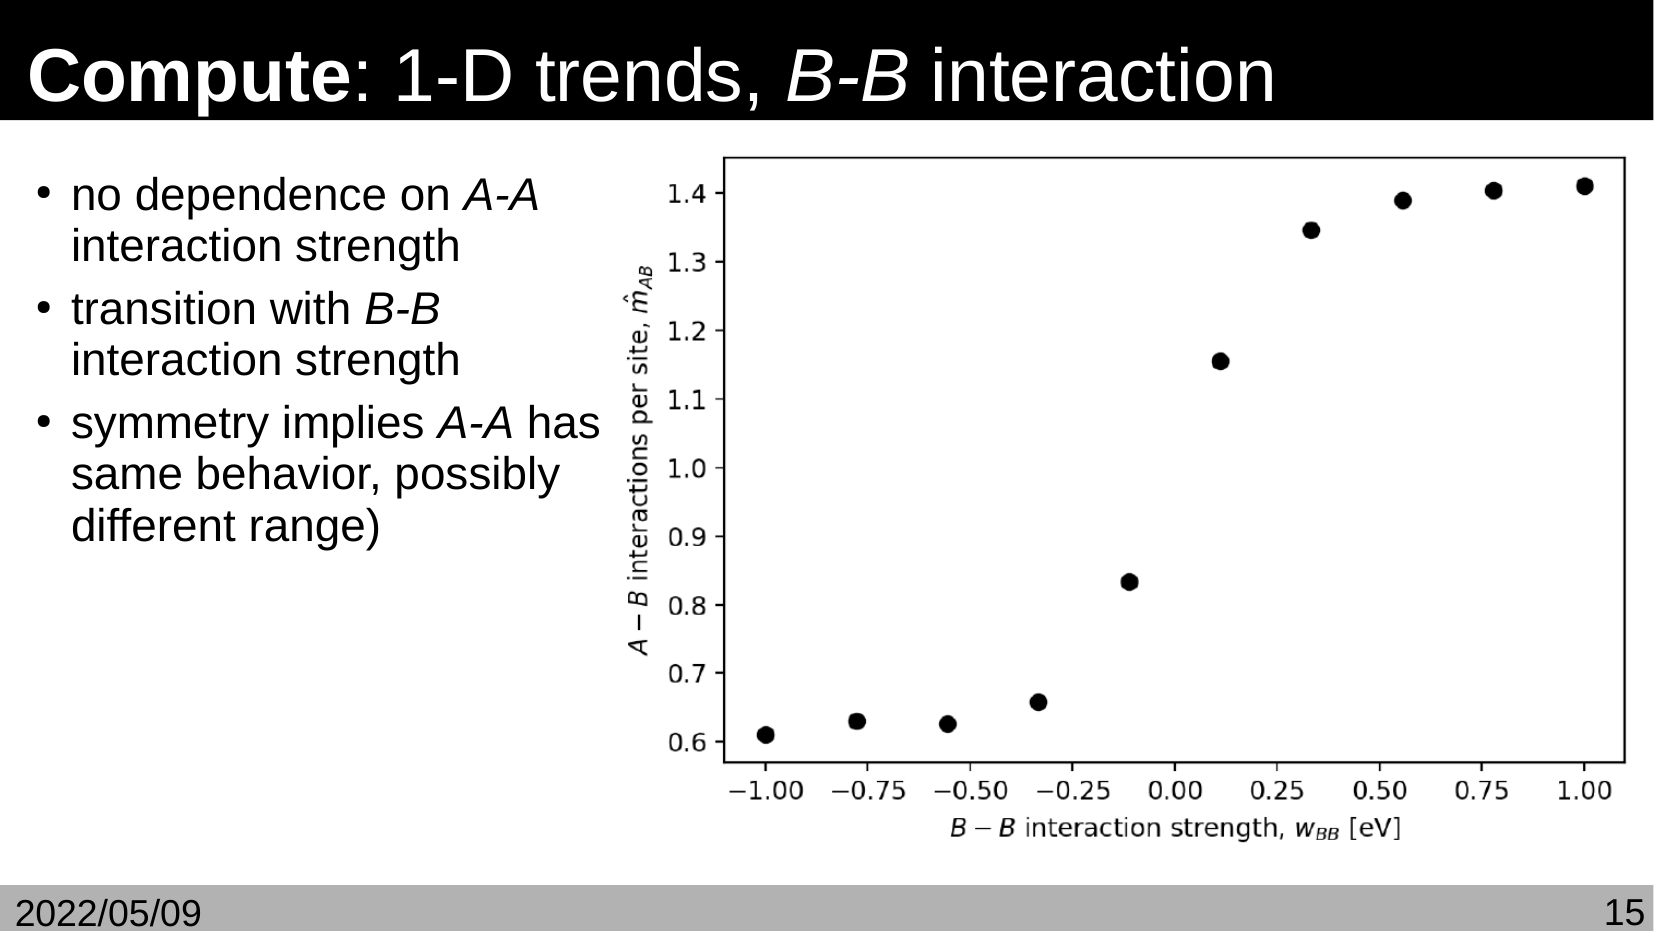

Compute: 1-D trends, B-B interaction
no dependence on A-A interaction strength
transition with B-B interaction strength
symmetry implies A-A has same behavior, possibly different range)
2022/05/09